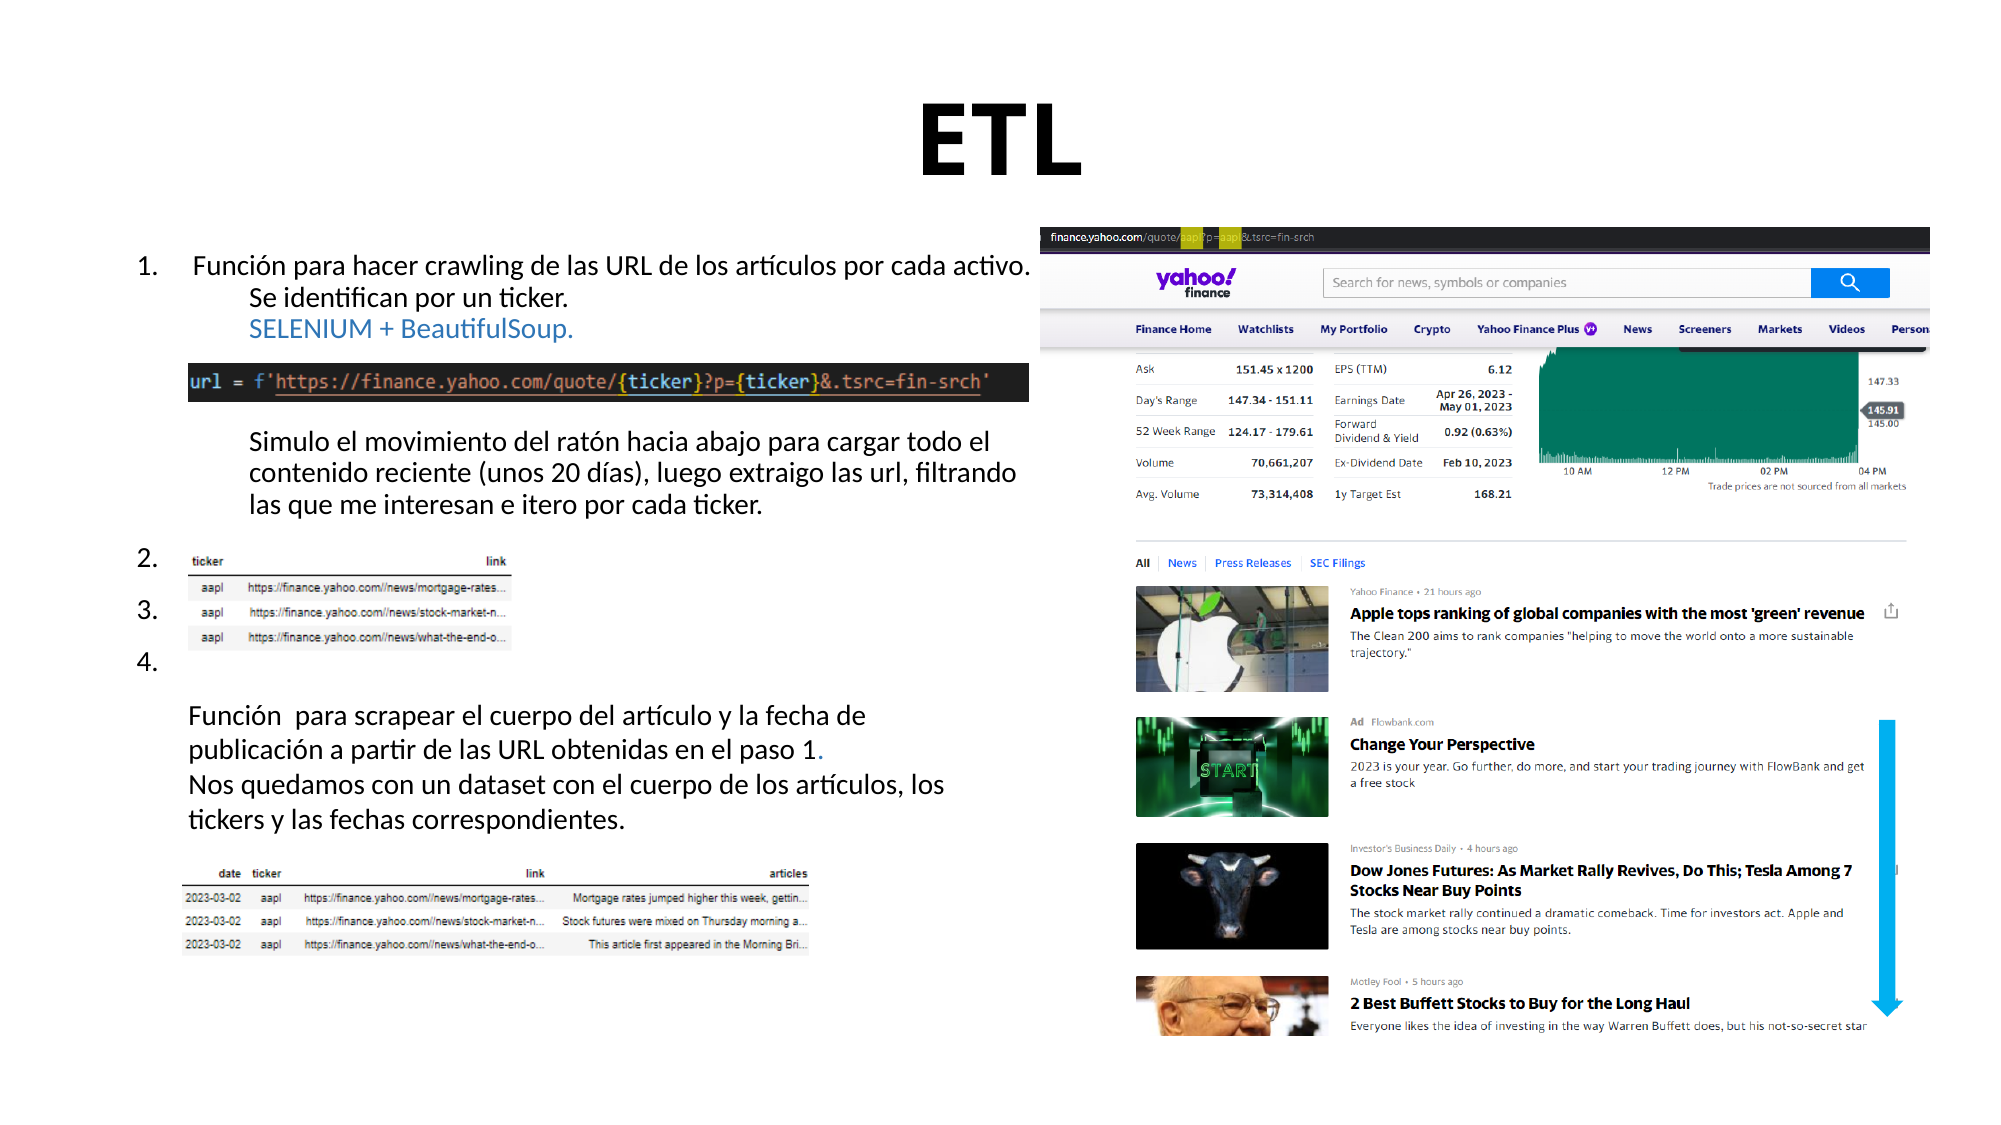

# ETL
Función para hacer crawling de las URL de los artículos por cada activo. Se identifican por un ticker.
SELENIUM + BeautifulSoup.
Simulo el movimiento del ratón hacia abajo para cargar todo el contenido reciente (unos 20 días), luego extraigo las url, filtrando las que me interesan e itero por cada ticker.
Función para scrapear el cuerpo del artículo y la fecha de publicación a partir de las URL obtenidas en el paso 1.
Nos quedamos con un dataset con el cuerpo de los artículos, los tickers y las fechas correspondientes.